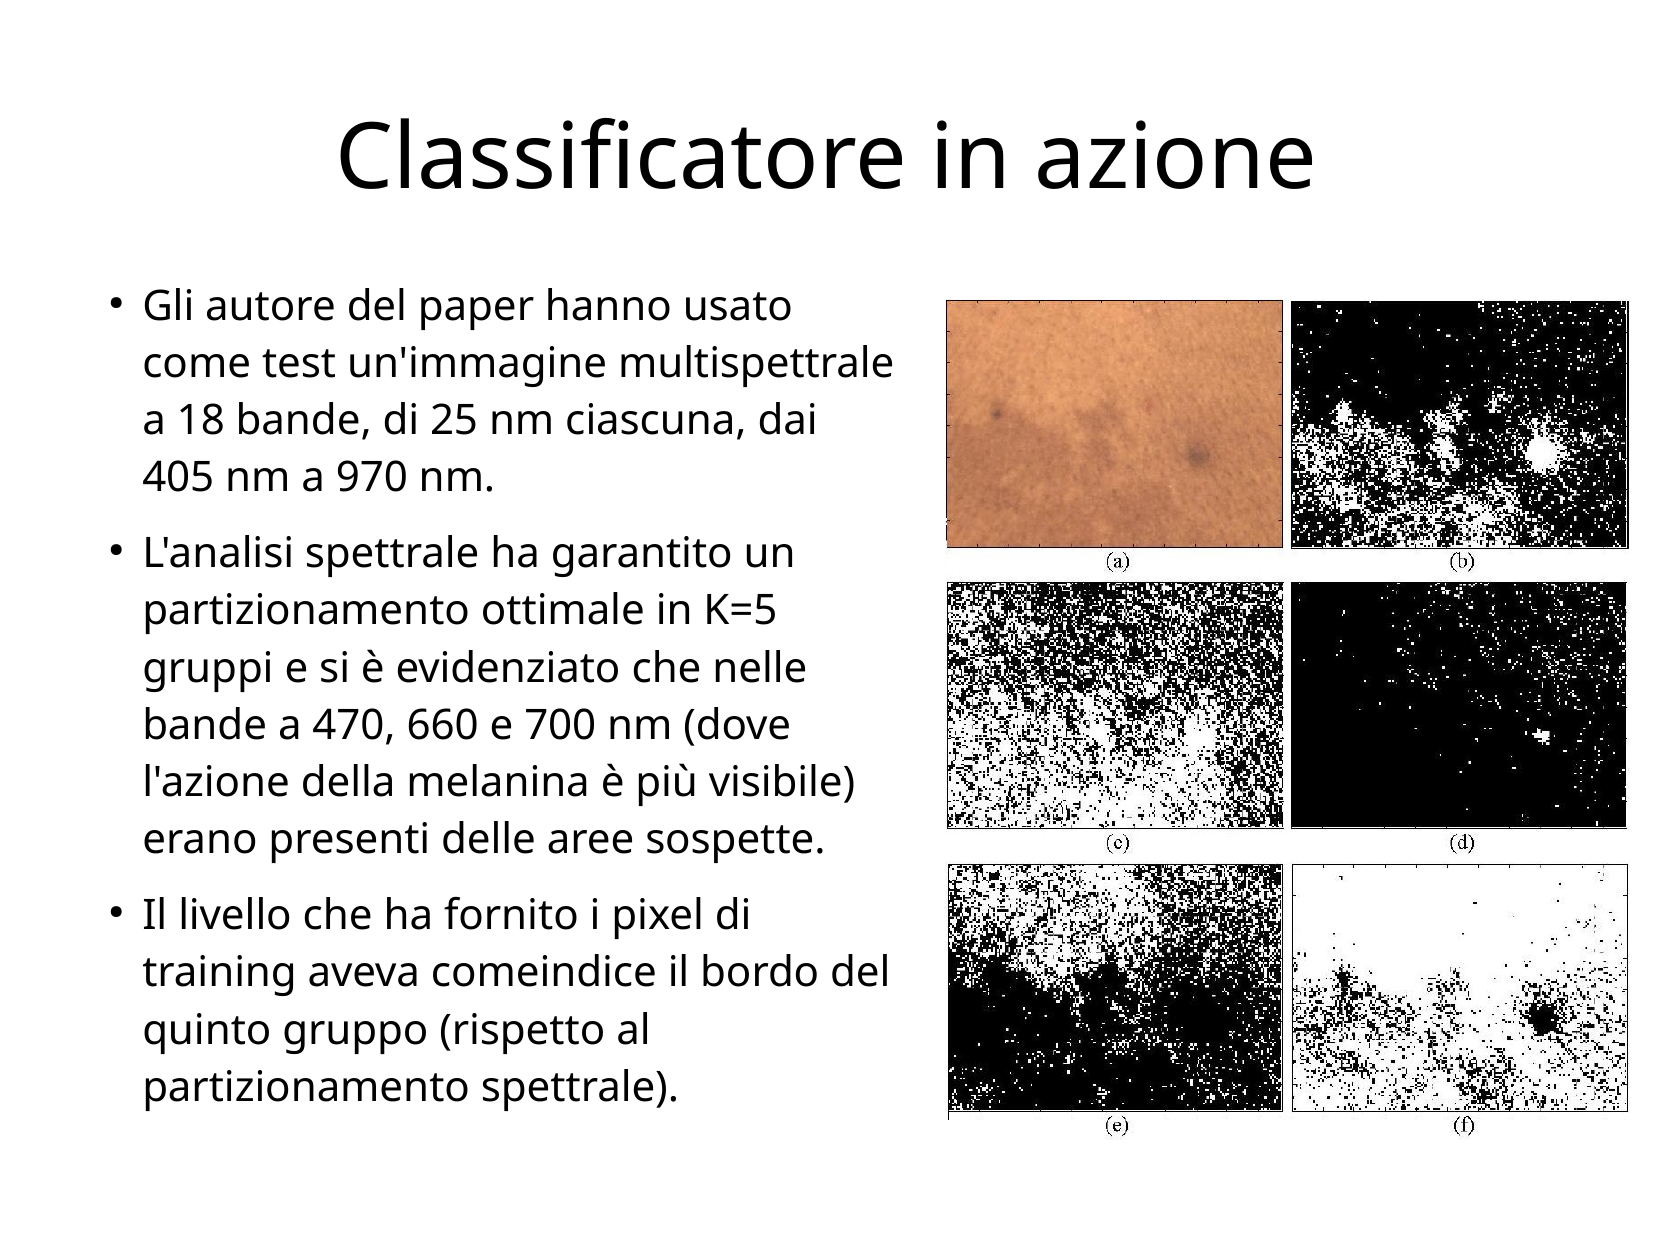

# Classificatore in azione
Gli autore del paper hanno usato come test un'immagine multispettrale a 18 bande, di 25 nm ciascuna, dai 405 nm a 970 nm.
L'analisi spettrale ha garantito un partizionamento ottimale in K=5 gruppi e si è evidenziato che nelle bande a 470, 660 e 700 nm (dove l'azione della melanina è più visibile) erano presenti delle aree sospette.
Il livello che ha fornito i pixel di training aveva comeindice il bordo del quinto gruppo (rispetto al partizionamento spettrale).